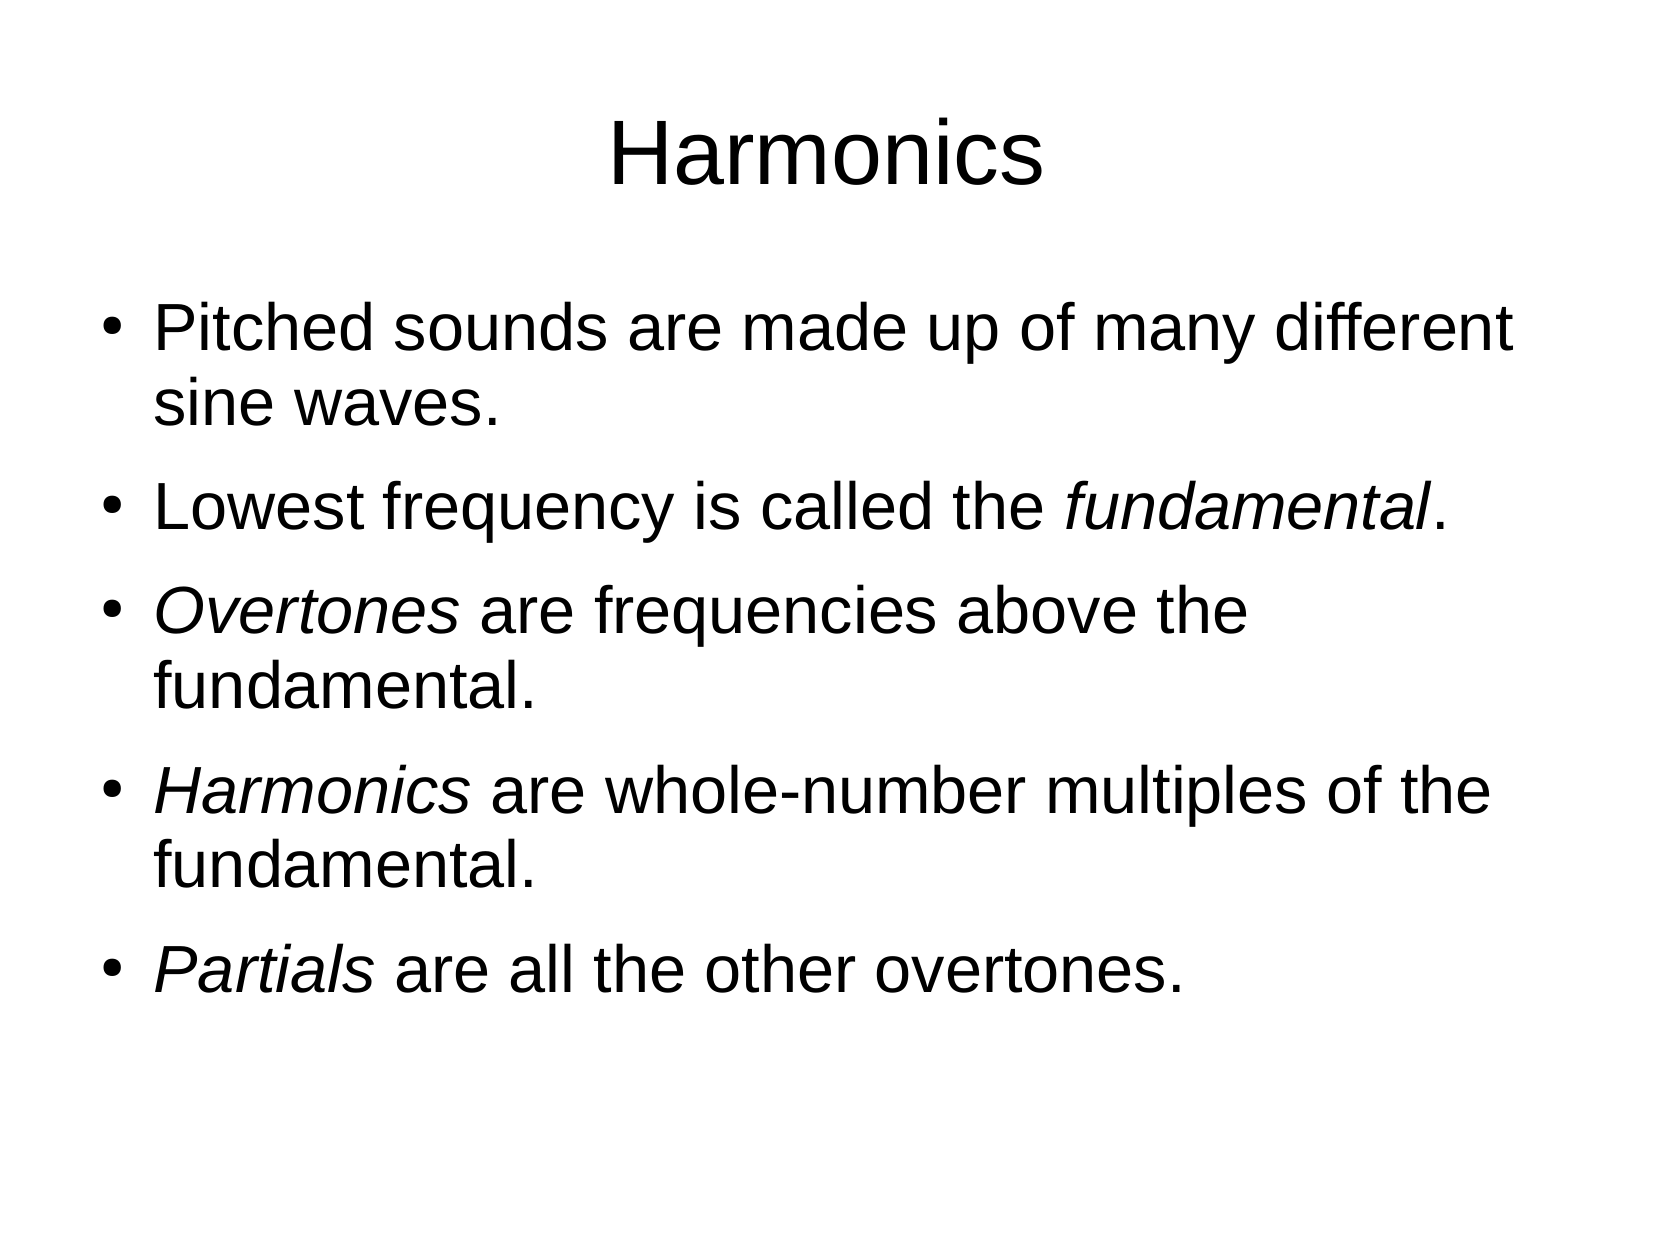

# Harmonics
Pitched sounds are made up of many different sine waves.
Lowest frequency is called the fundamental.
Overtones are frequencies above the fundamental.
Harmonics are whole-number multiples of the fundamental.
Partials are all the other overtones.